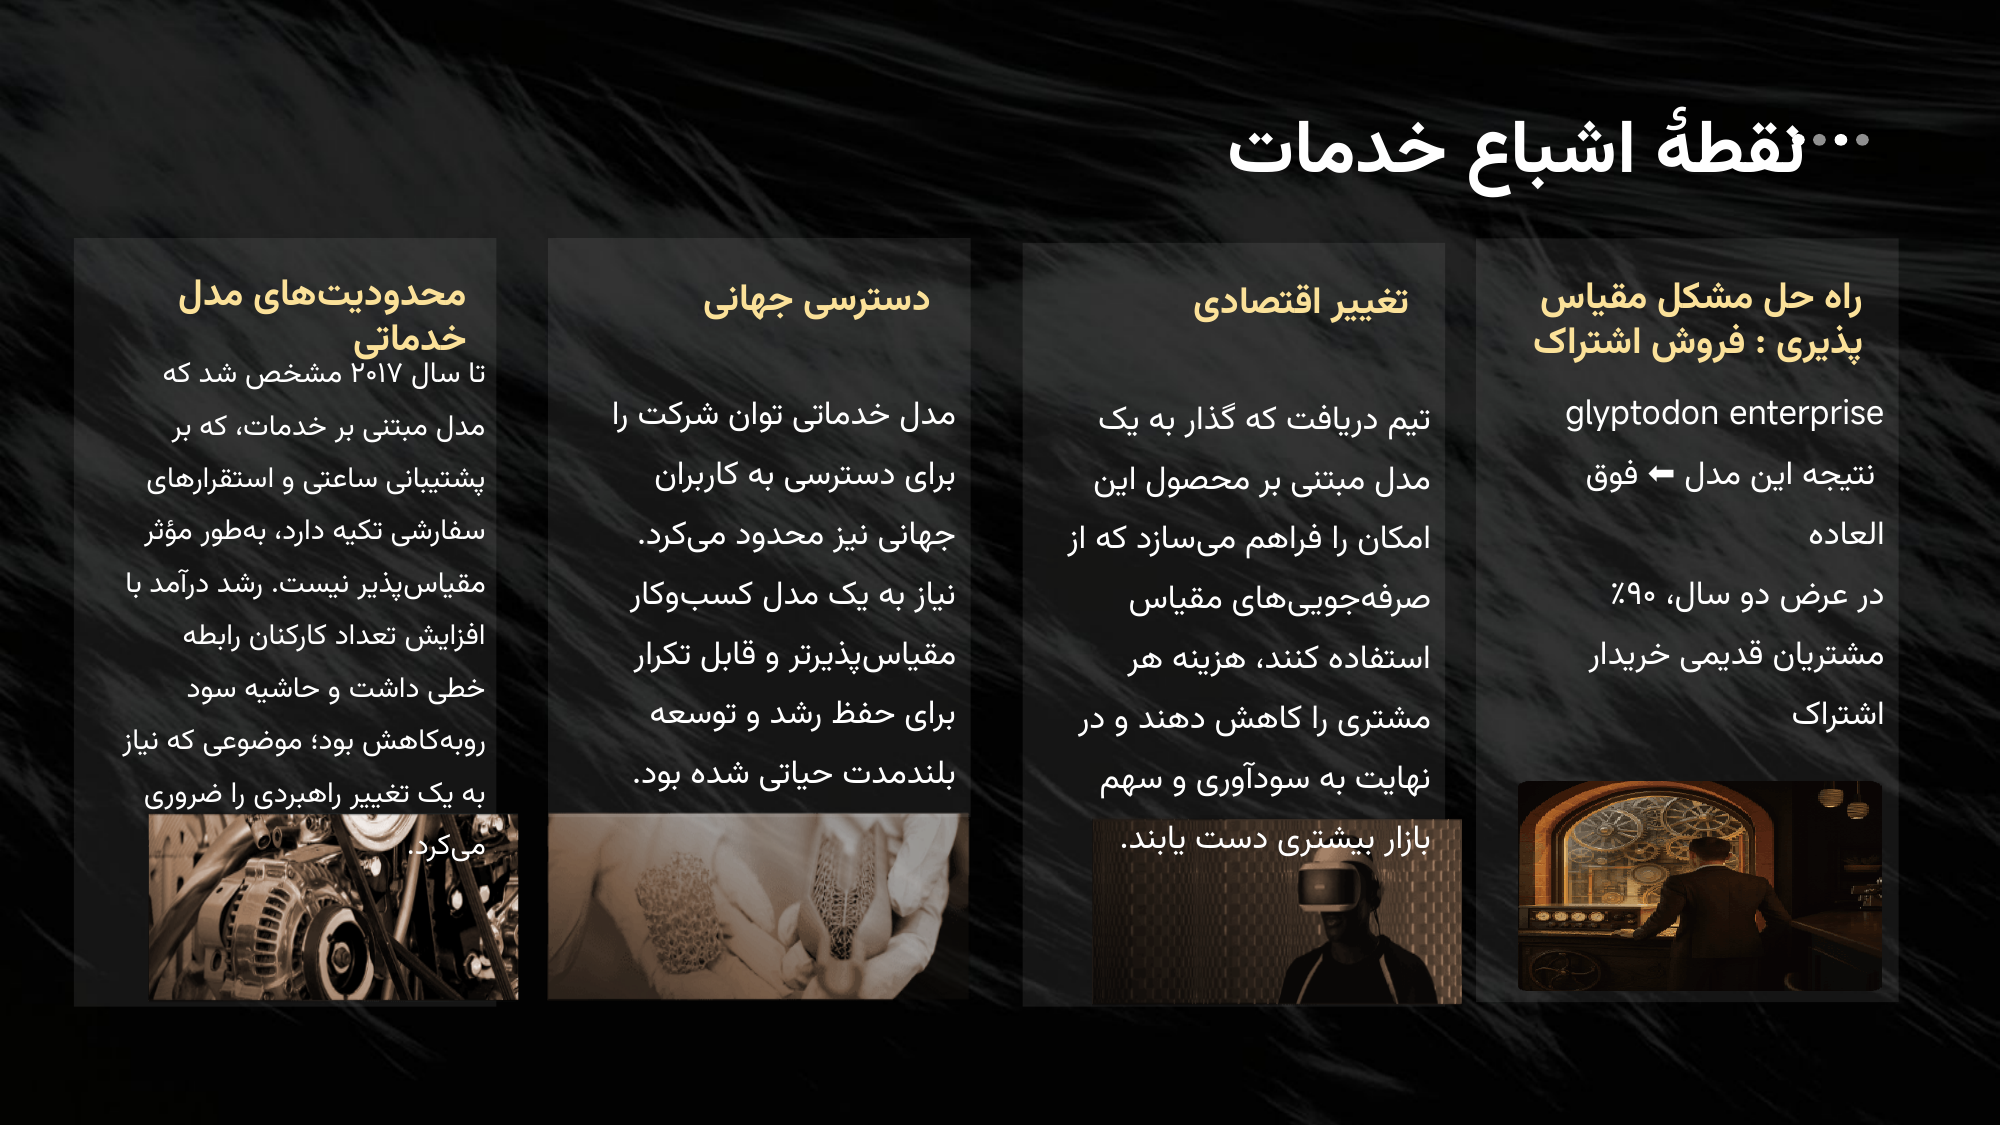

نقطهٔ اشباع خدمات
محدودیت‌های مدل خدماتی
راه حل مشکل مقیاس پذیری : فروش اشتراک
دسترسی جهانی
تغییر اقتصادی
تا سال ۲۰۱۷ مشخص شد که مدل مبتنی بر خدمات، که بر پشتیبانی ساعتی و استقرارهای سفارشی تکیه دارد، به‌طور مؤثر مقیاس‌پذیر نیست. رشد درآمد با افزایش تعداد کارکنان رابطه خطی داشت و حاشیه سود رو‌به‌کاهش بود؛ موضوعی که نیاز به یک تغییر راهبردی را ضروری می‌کرد.
مدل خدماتی توان شرکت را برای دسترسی به کاربران جهانی نیز محدود می‌کرد. نیاز به یک مدل کسب‌وکار مقیاس‌پذیرتر و قابل تکرار برای حفظ رشد و توسعه بلندمدت حیاتی شده بود.
glyptodon enterprise
 نتیجه این مدل ⬅️ فوق العاده
در عرض دو سال، ۹۰٪ مشتریان قدیمی خریدار اشتراک
تیم دریافت که گذار به یک مدل مبتنی بر محصول این امکان را فراهم می‌سازد که از صرفه‌جویی‌های مقیاس استفاده کنند، هزینه هر مشتری را کاهش دهند و در نهایت به سودآوری و سهم بازار بیشتری دست یابند.